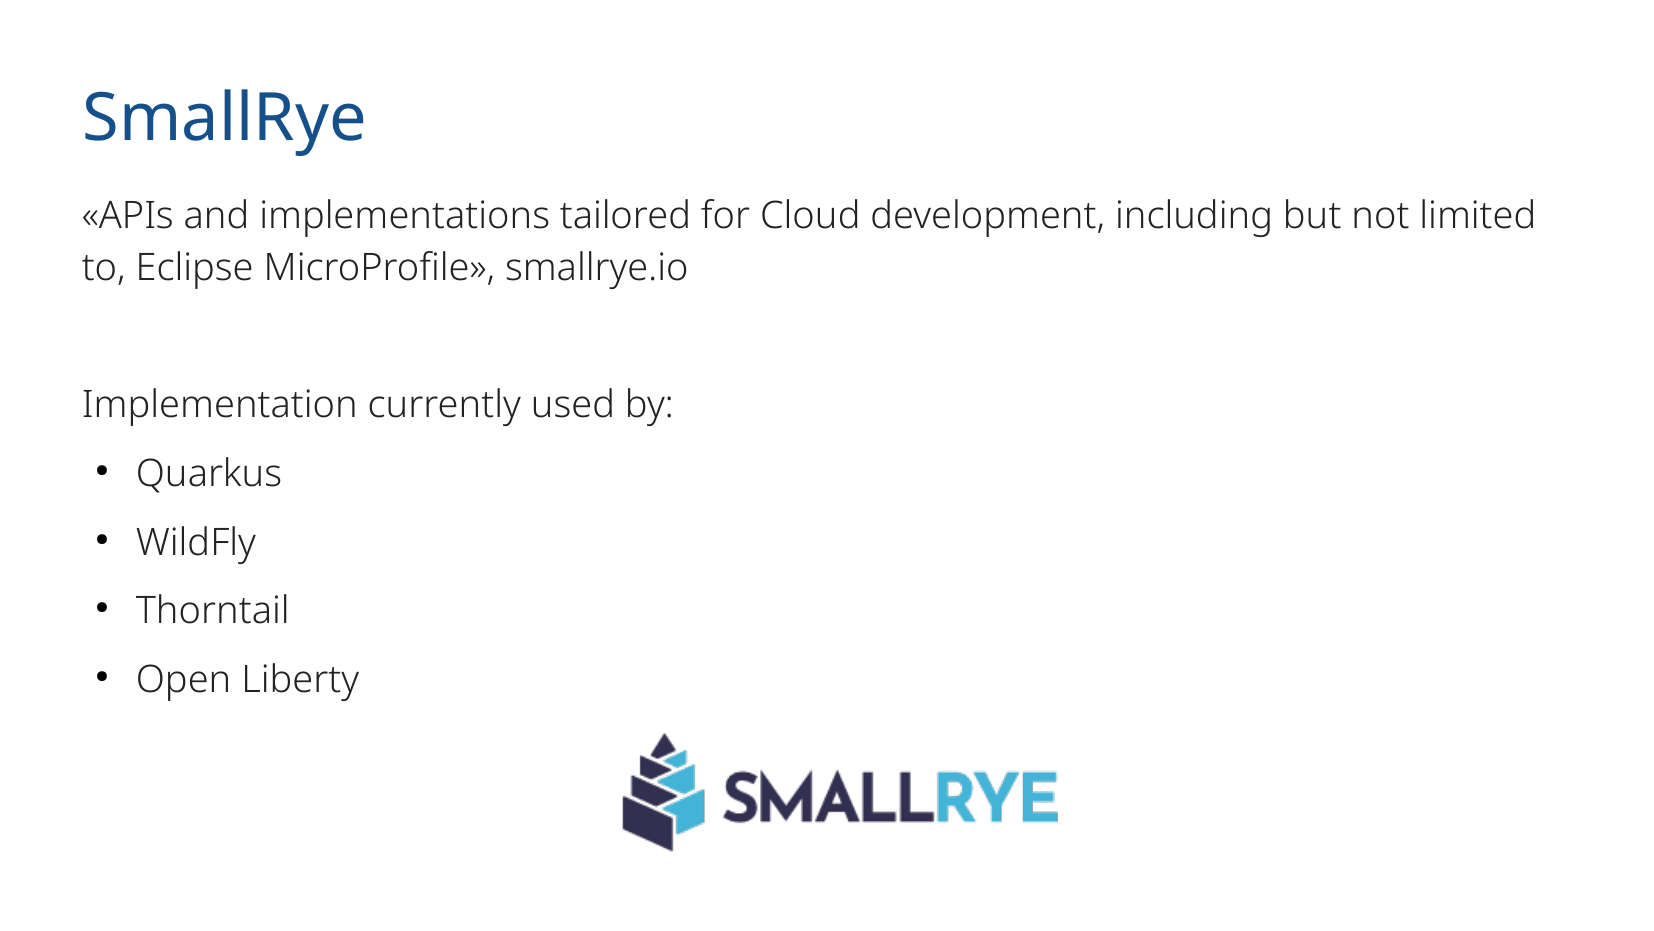

# SmallRye
«APIs and implementations tailored for Cloud development, including but not limited to, Eclipse MicroProfile», smallrye.io
Implementation currently used by:
Quarkus
WildFly
Thorntail
Open Liberty